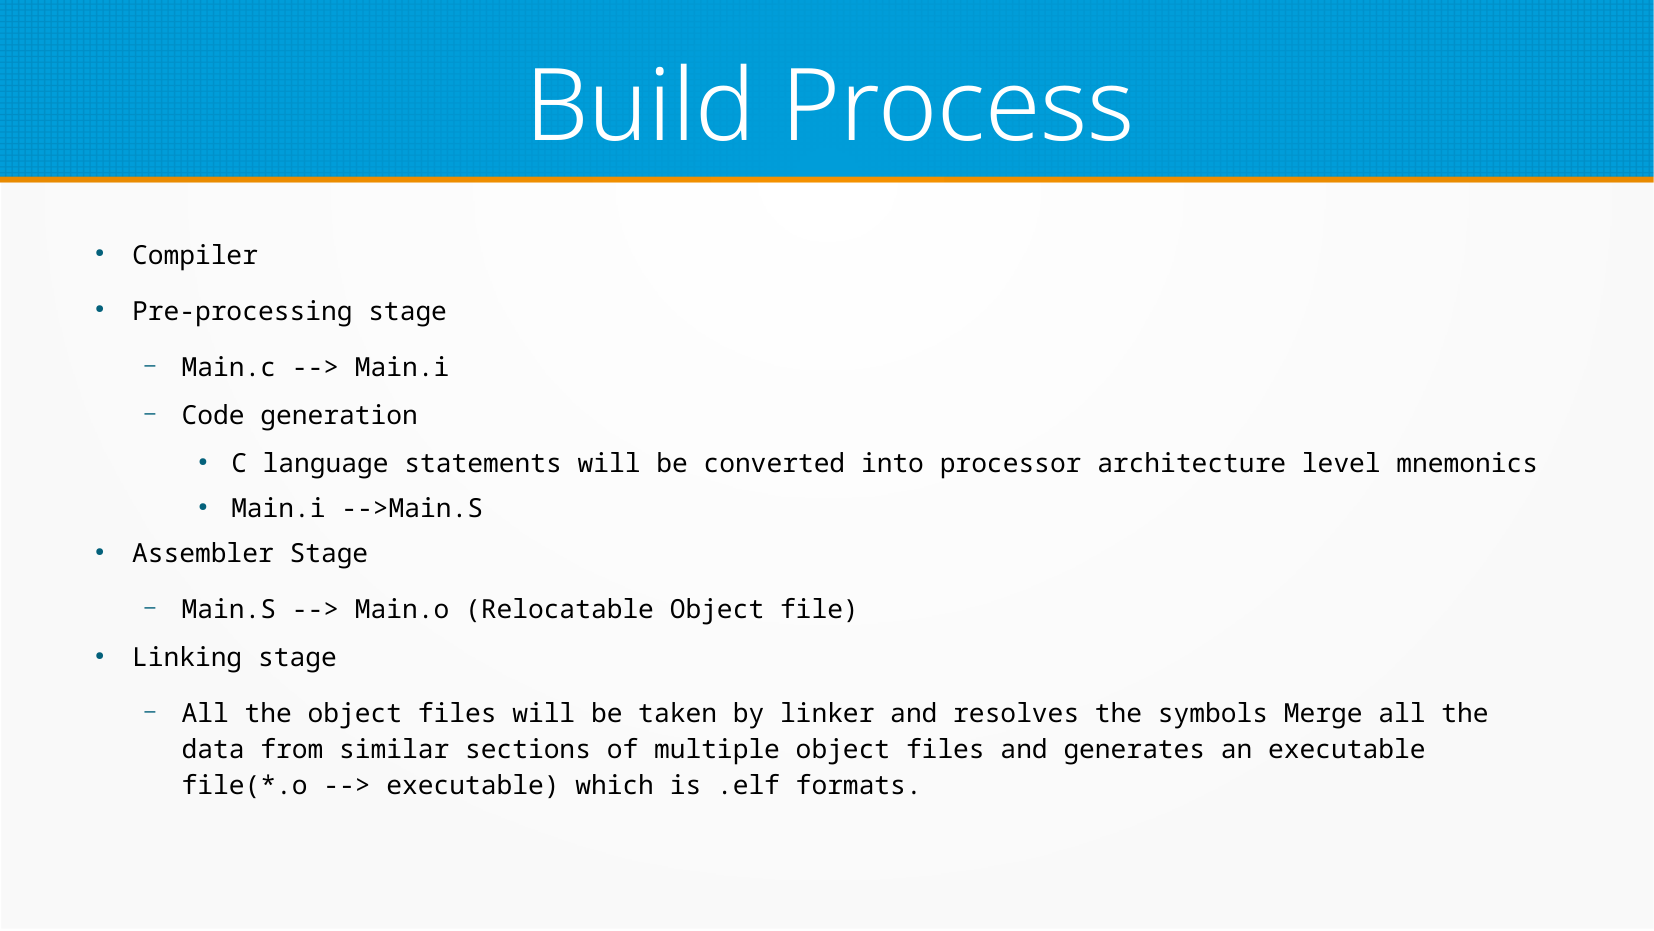

# Build Process
Compiler
Pre-processing stage
Main.c --> Main.i
Code generation
C language statements will be converted into processor architecture level mnemonics
Main.i -->Main.S
Assembler Stage
Main.S --> Main.o (Relocatable Object file)
Linking stage
All the object files will be taken by linker and resolves the symbols Merge all the data from similar sections of multiple object files and generates an executable file(*.o --> executable) which is .elf formats.